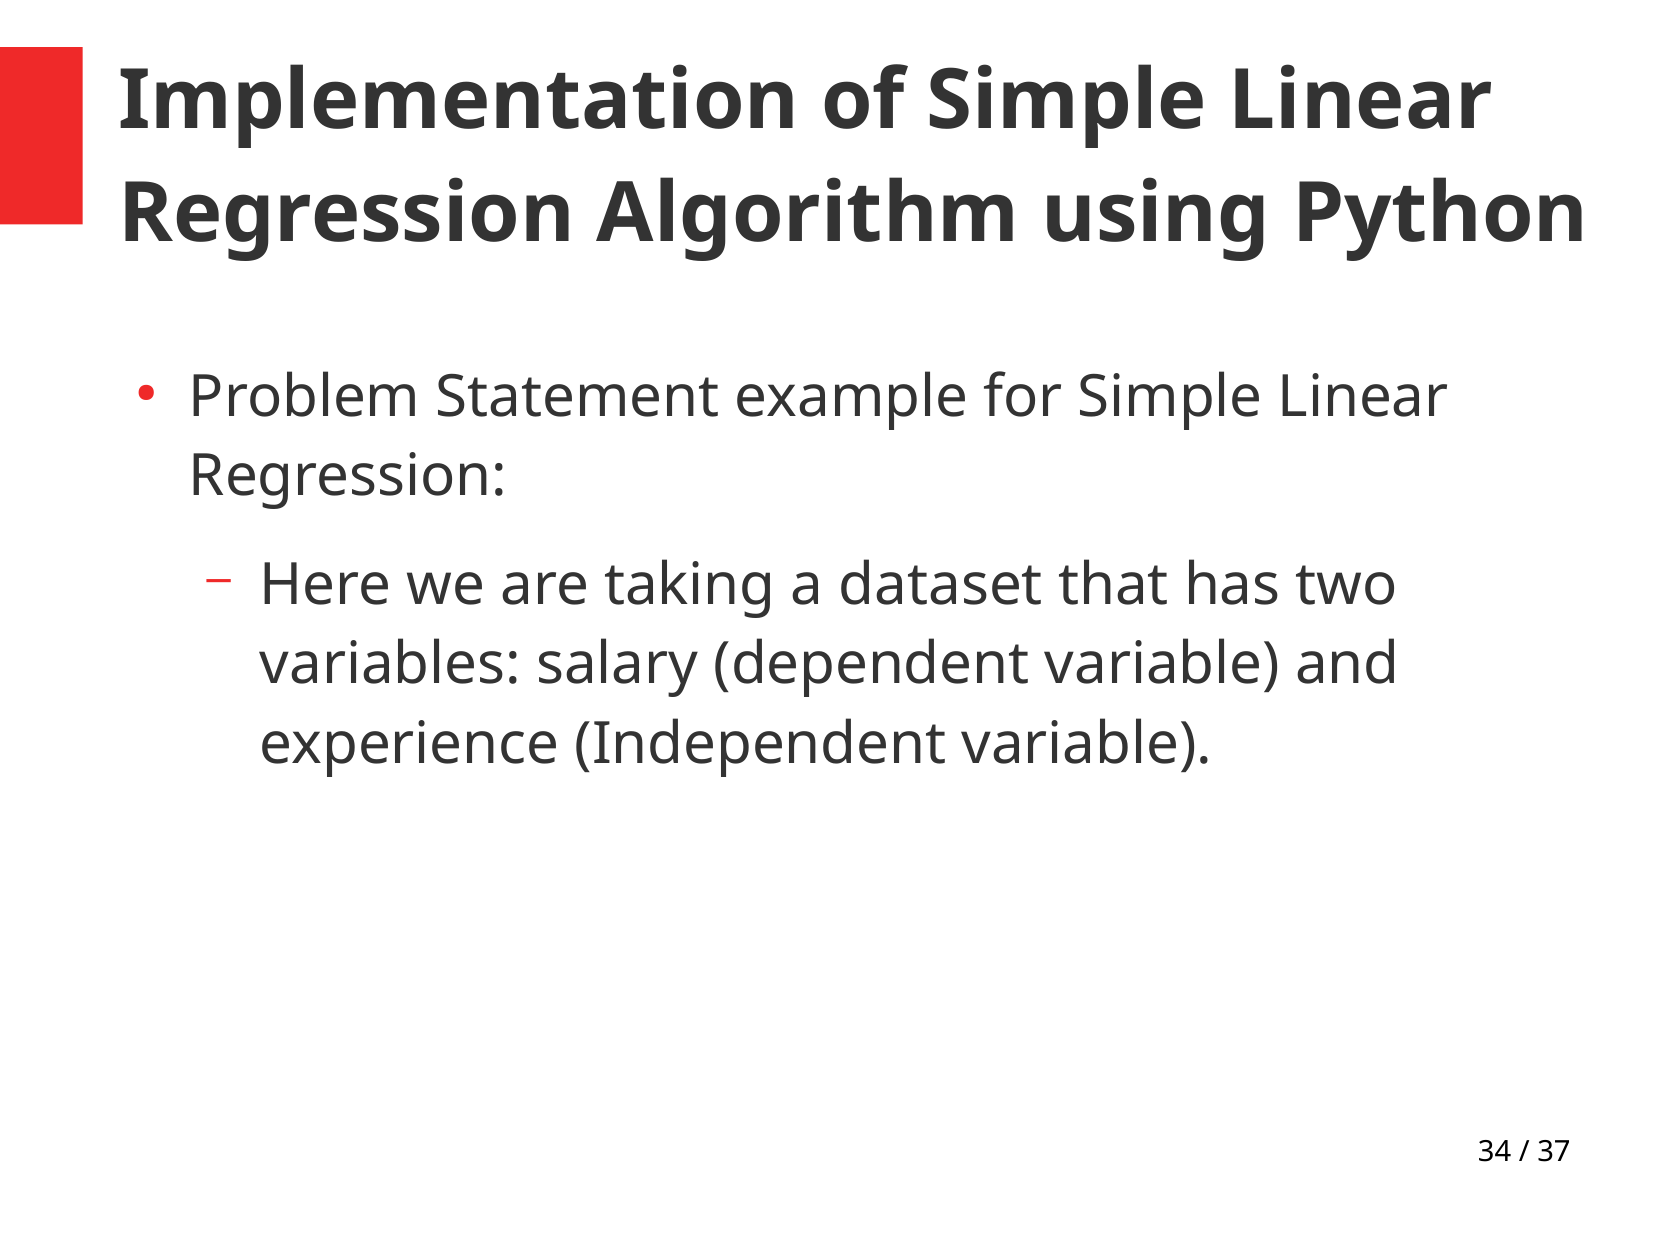

# Implementation of Simple Linear Regression Algorithm using Python
Problem Statement example for Simple Linear Regression:
Here we are taking a dataset that has two variables: salary (dependent variable) and experience (Independent variable).
34